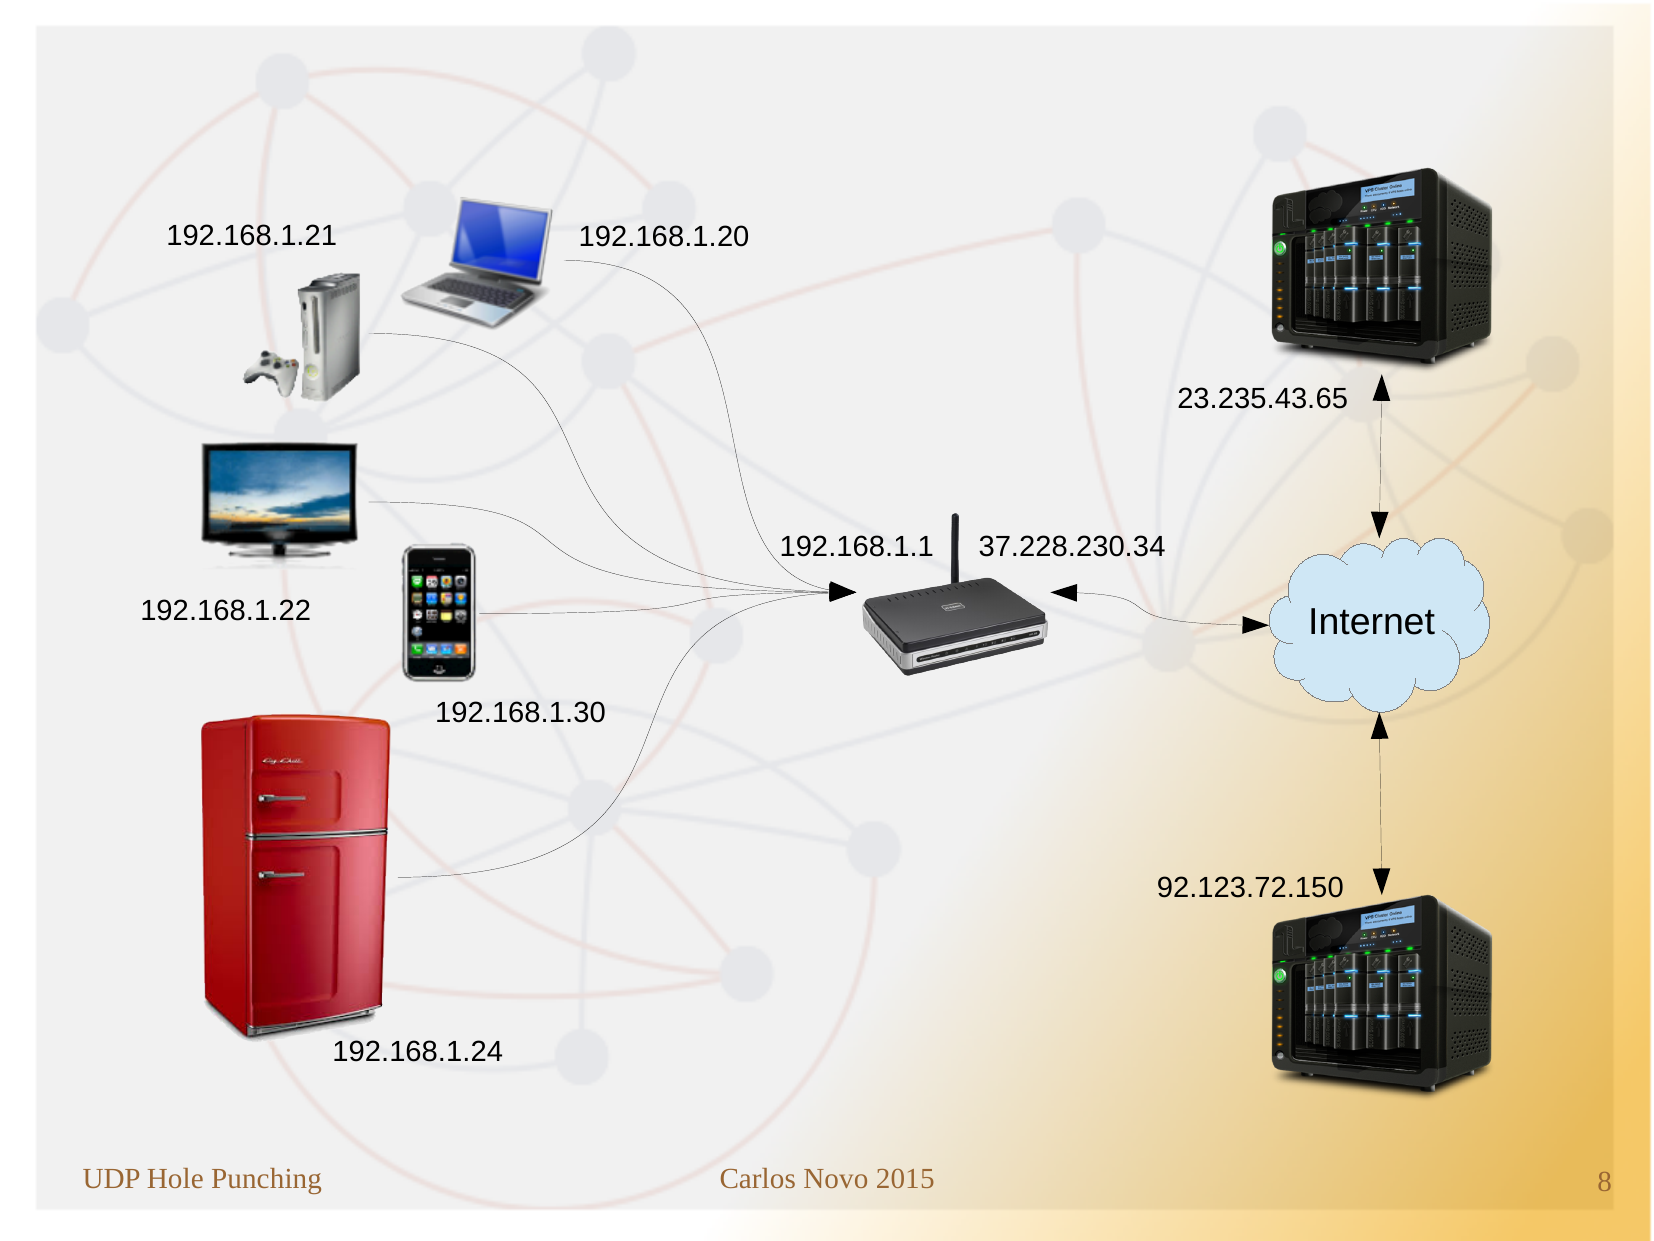

23.235.43.65
92.123.72.150
192.168.1.21
192.168.1.20
192.168.1.1
37.228.230.34
Internet
192.168.1.22
192.168.1.30
192.168.1.24
8